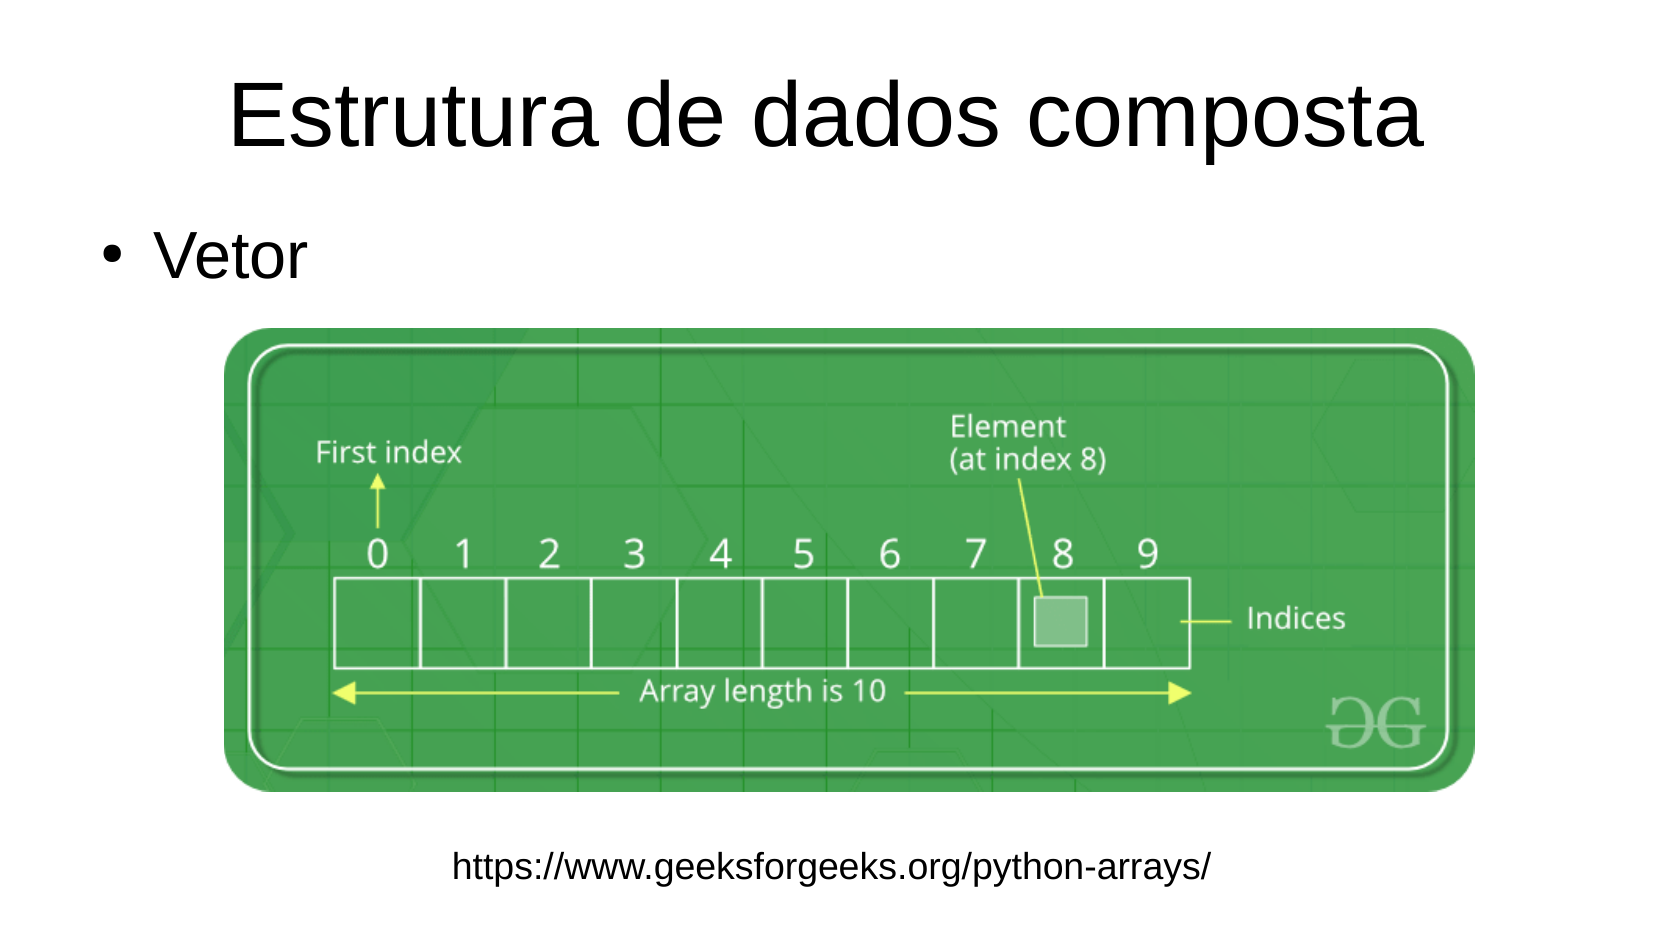

# Estrutura de dados composta
Vetor
https://www.geeksforgeeks.org/python-arrays/